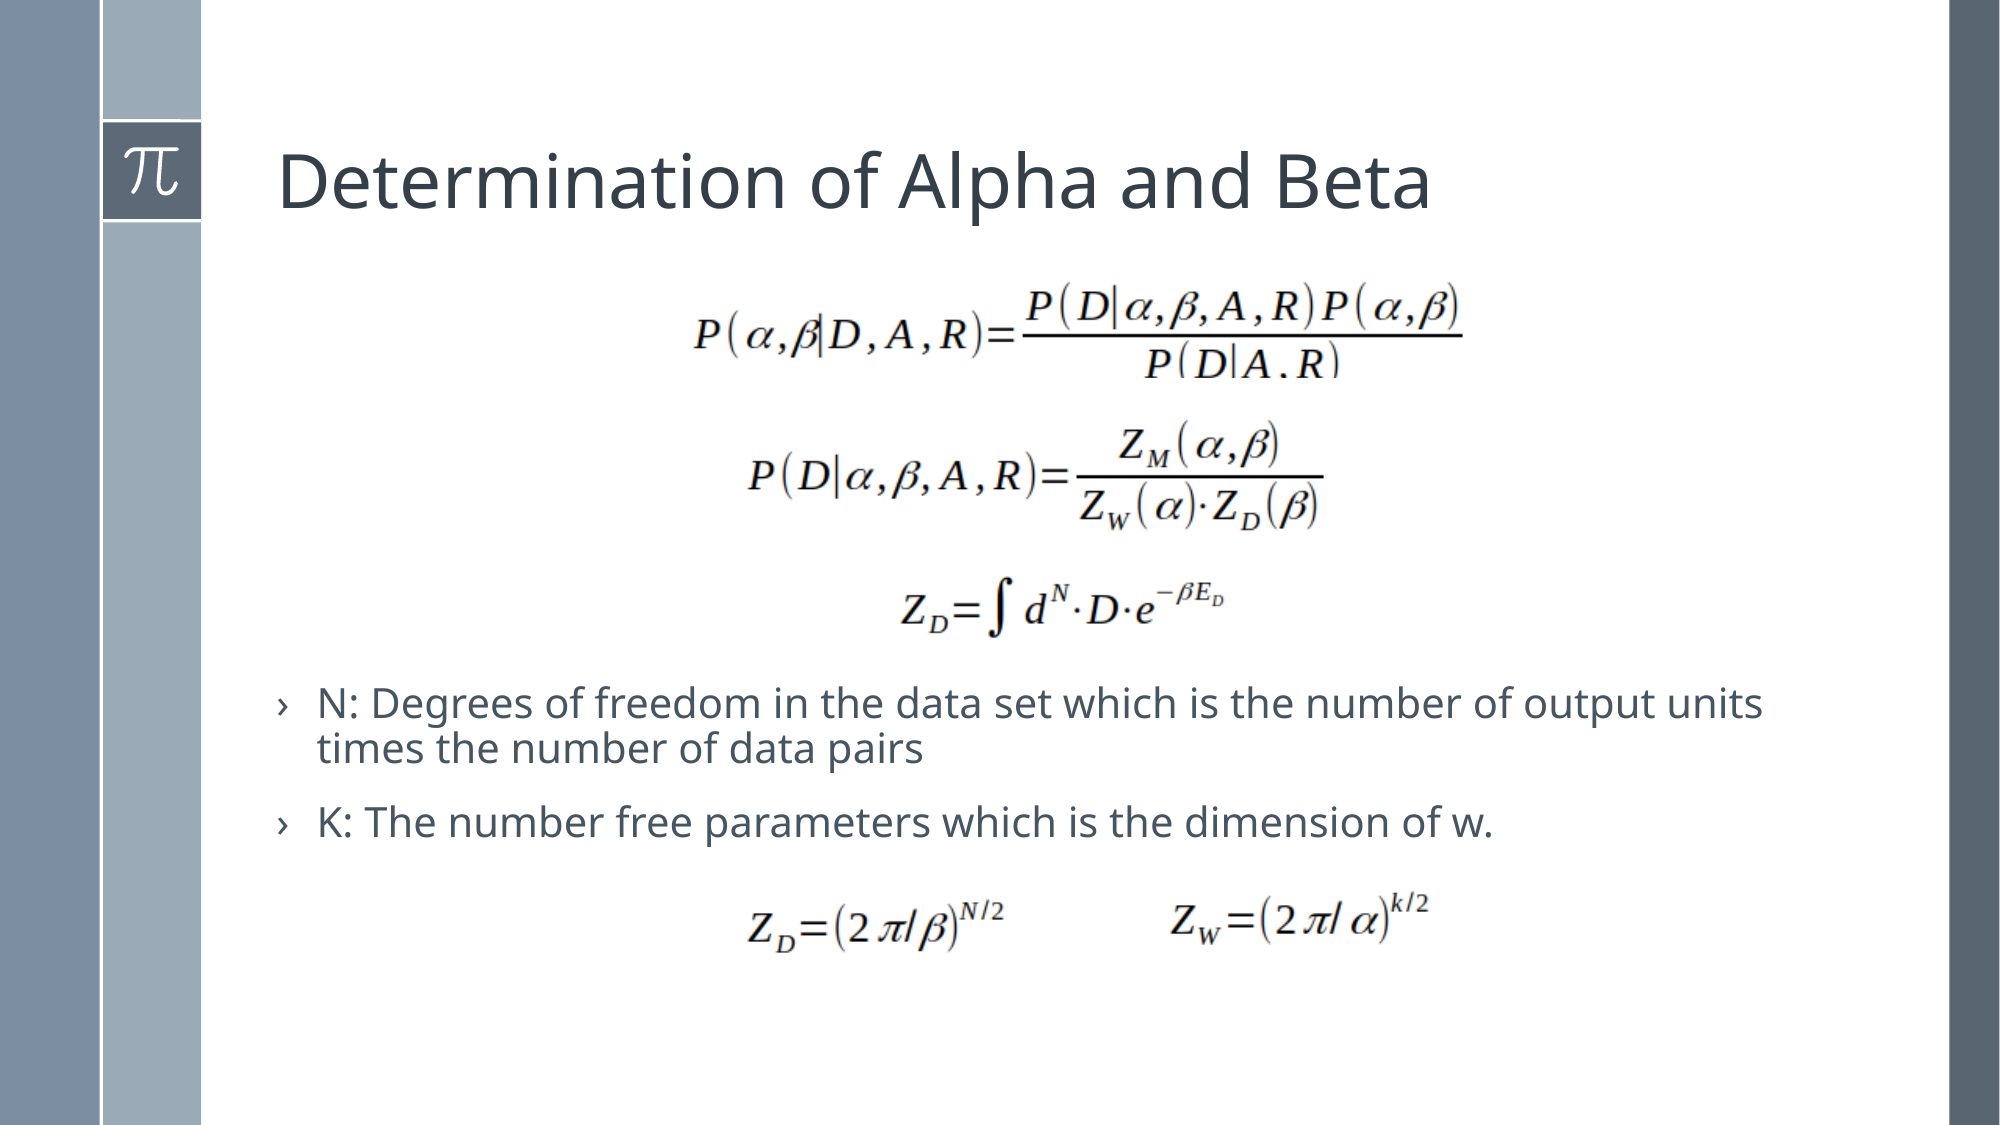

Determination of Alpha and Beta
N: Degrees of freedom in the data set which is the number of output units times the number of data pairs
K: The number free parameters which is the dimension of w.